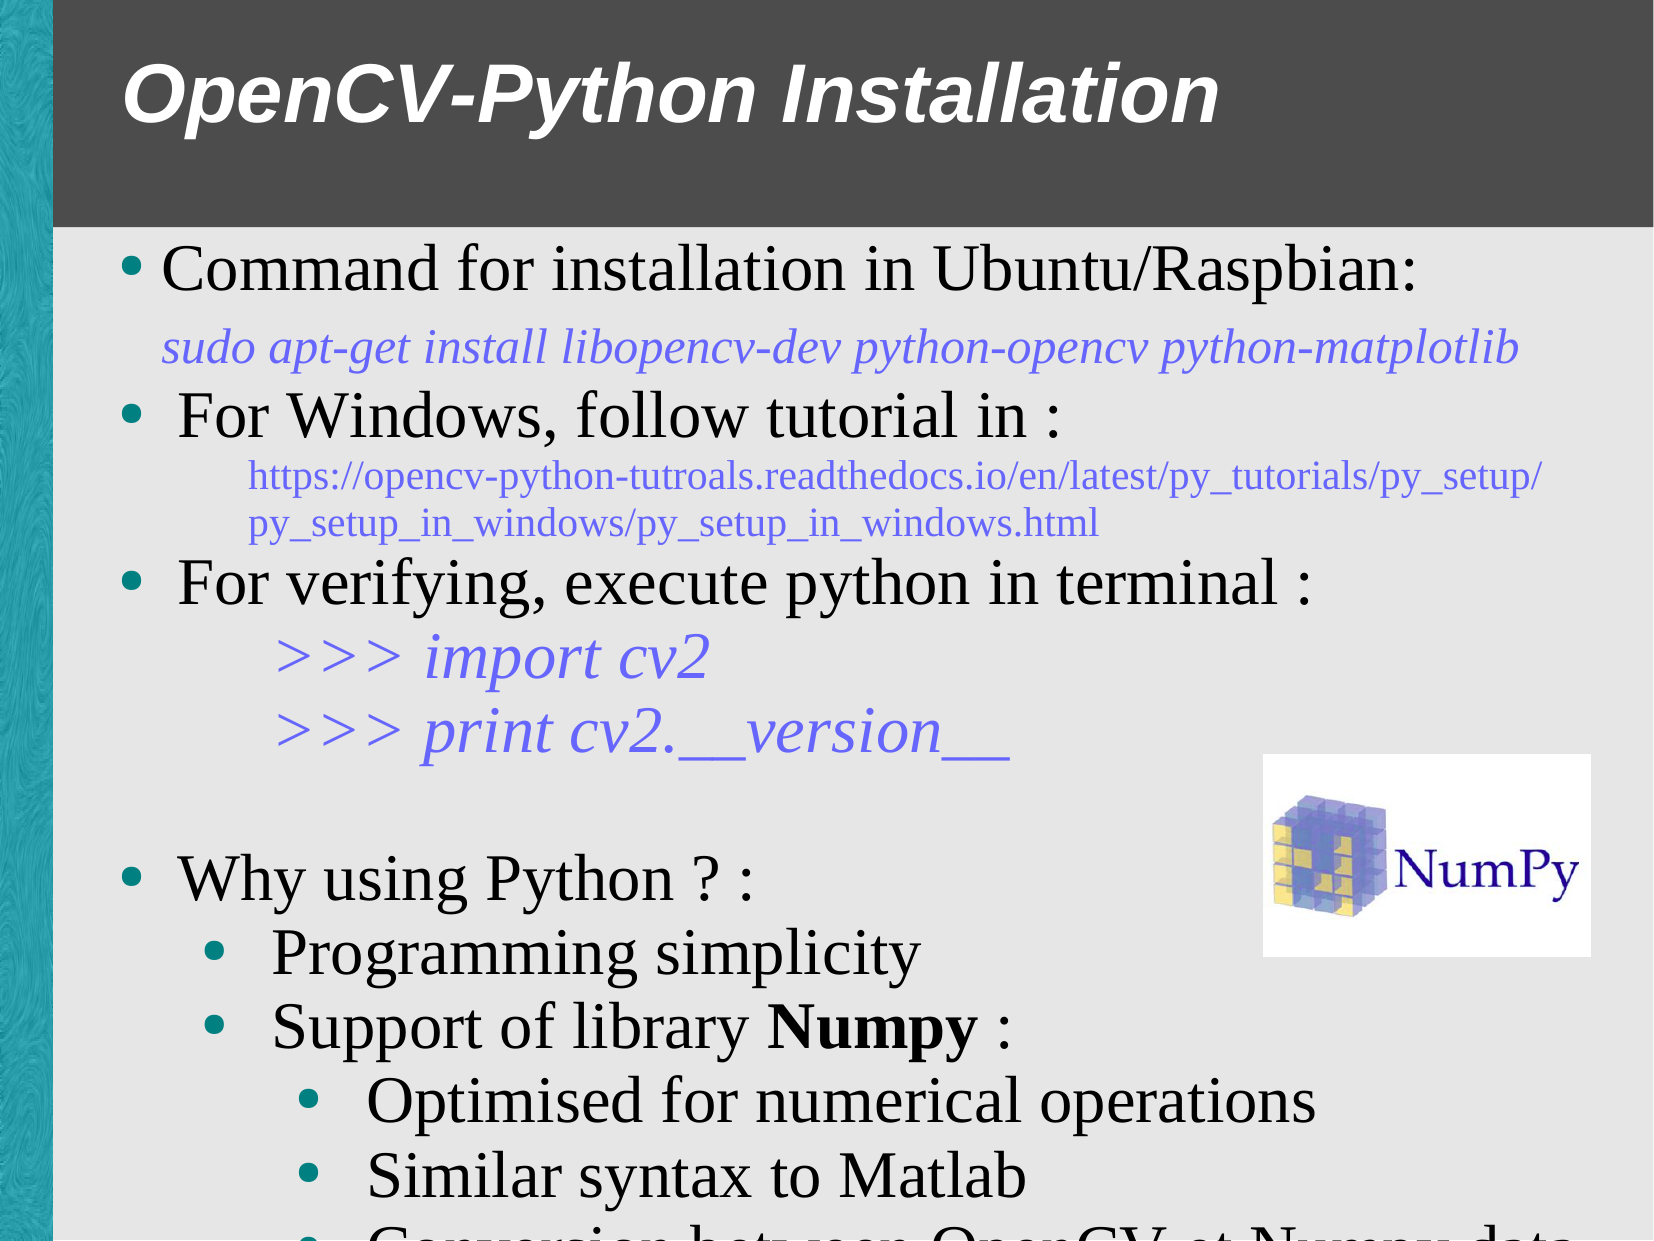

# OpenCV-Python Installation
 Command for installation in Ubuntu/Raspbian:
 sudo apt-get install libopencv-dev python-opencv python-matplotlib
For Windows, follow tutorial in :
https://opencv-python-tutroals.readthedocs.io/en/latest/py_tutorials/py_setup/py_setup_in_windows/py_setup_in_windows.html
For verifying, execute python in terminal :
>>> import cv2
>>> print cv2.__version__
Why using Python ? :
Programming simplicity
Support of library Numpy :
Optimised for numerical operations
Similar syntax to Matlab
Conversion between OpenCV et Numpy data